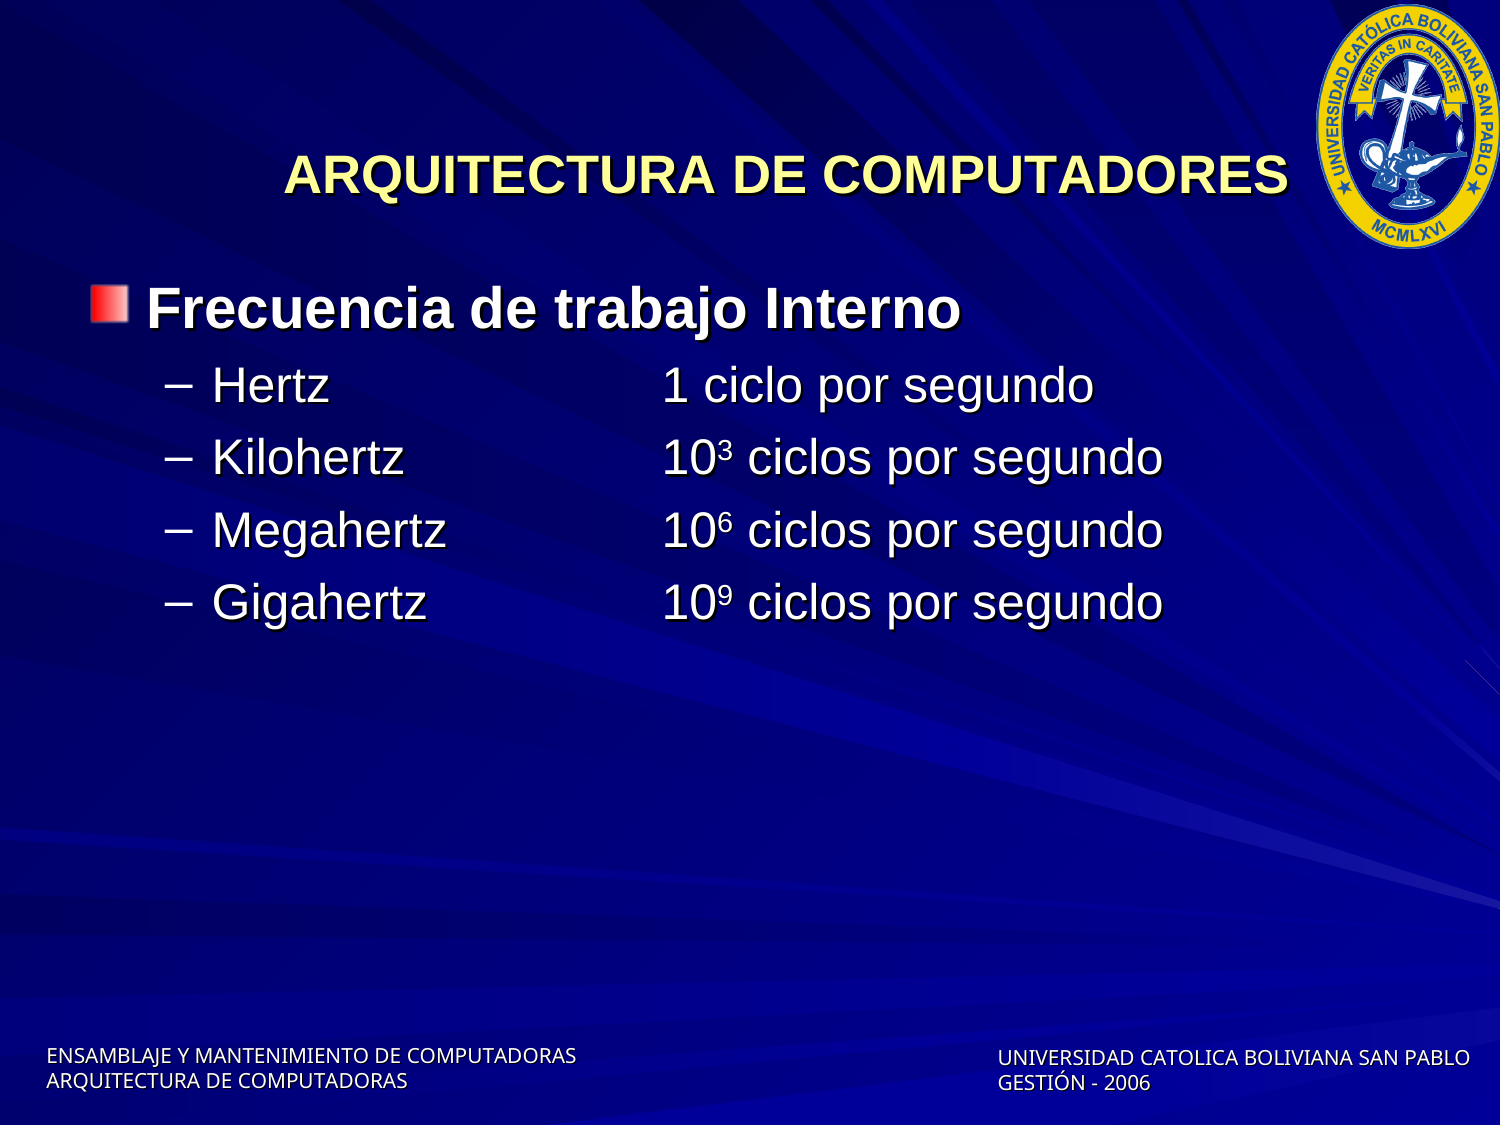

ARQUITECTURA DE COMPUTADORES
# Frecuencia de trabajo Interno
Hertz			1 ciclo por segundo
Kilohertz		103 ciclos por segundo
Megahertz		106 ciclos por segundo
Gigahertz		109 ciclos por segundo